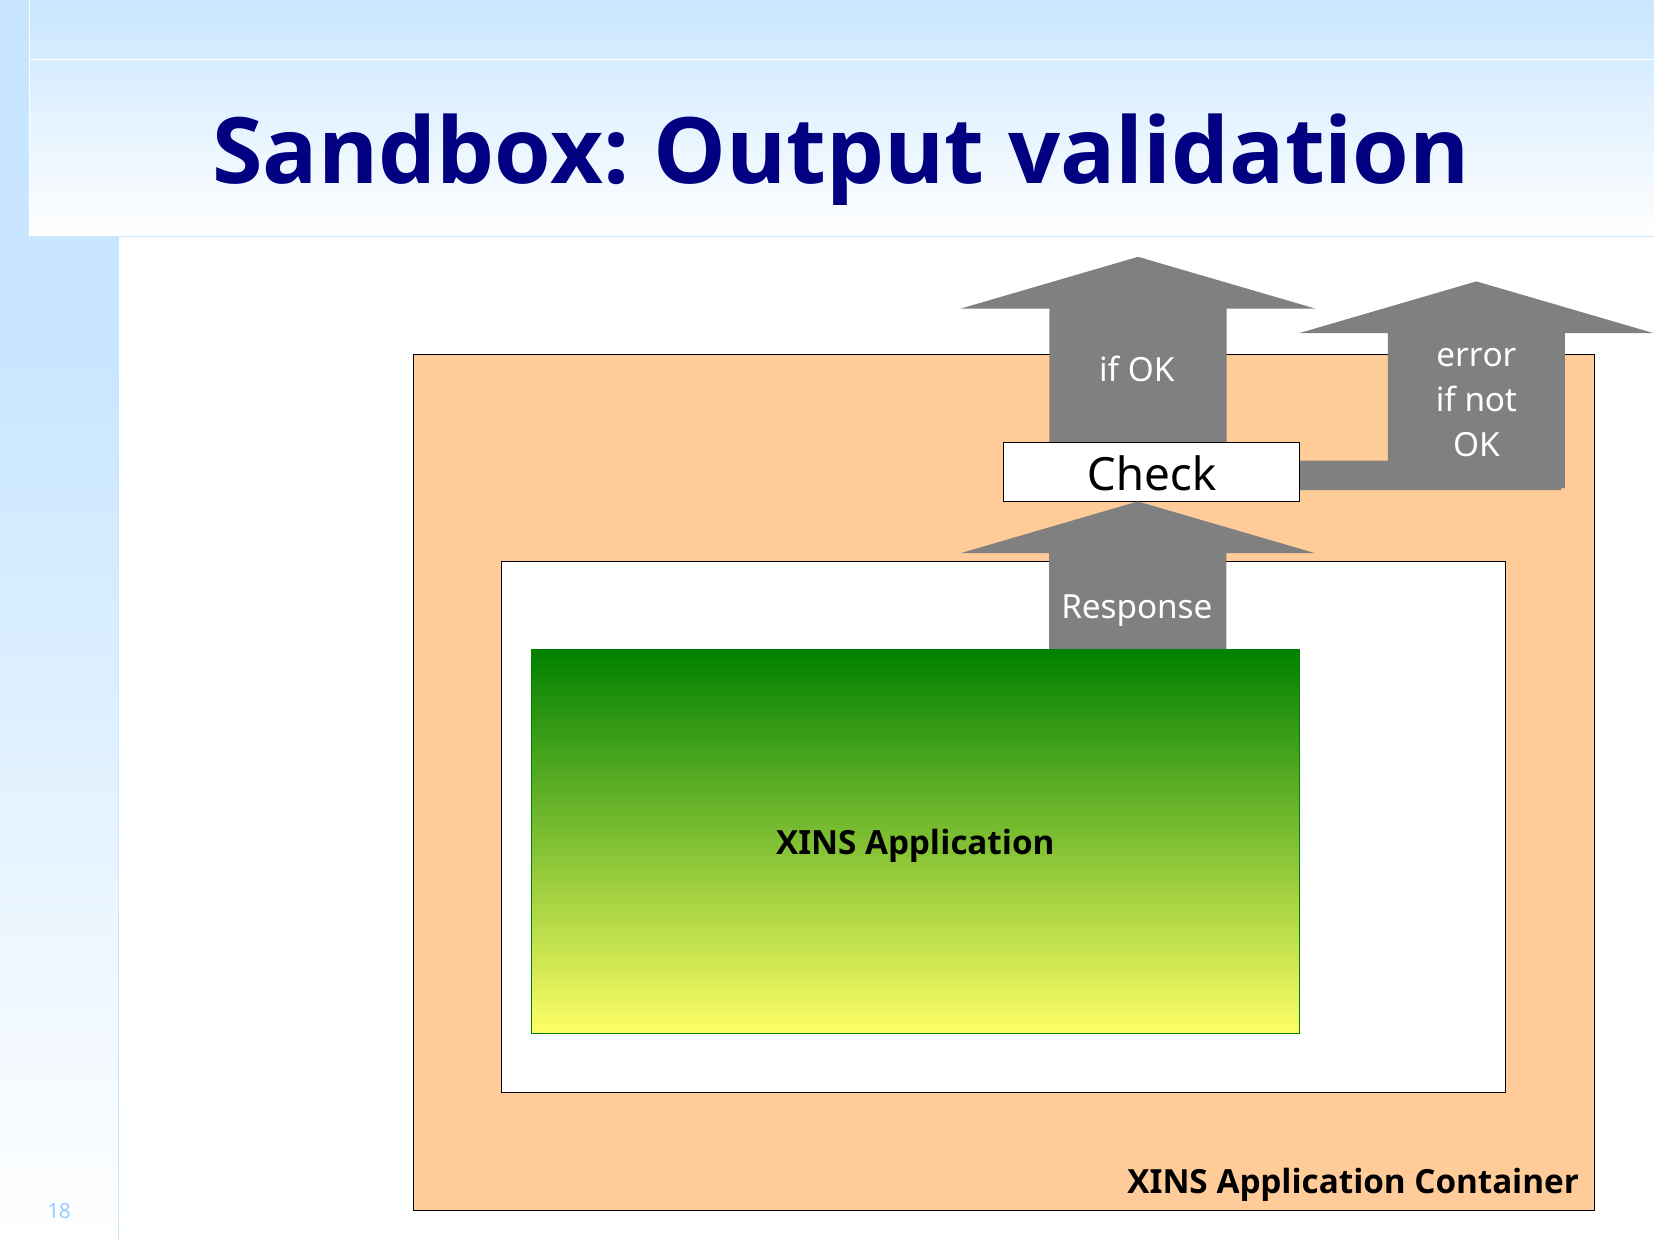

# Sandbox: Output validation
if OK
error
if not
OK
Check
Response
XINS Application
XINS Application Container